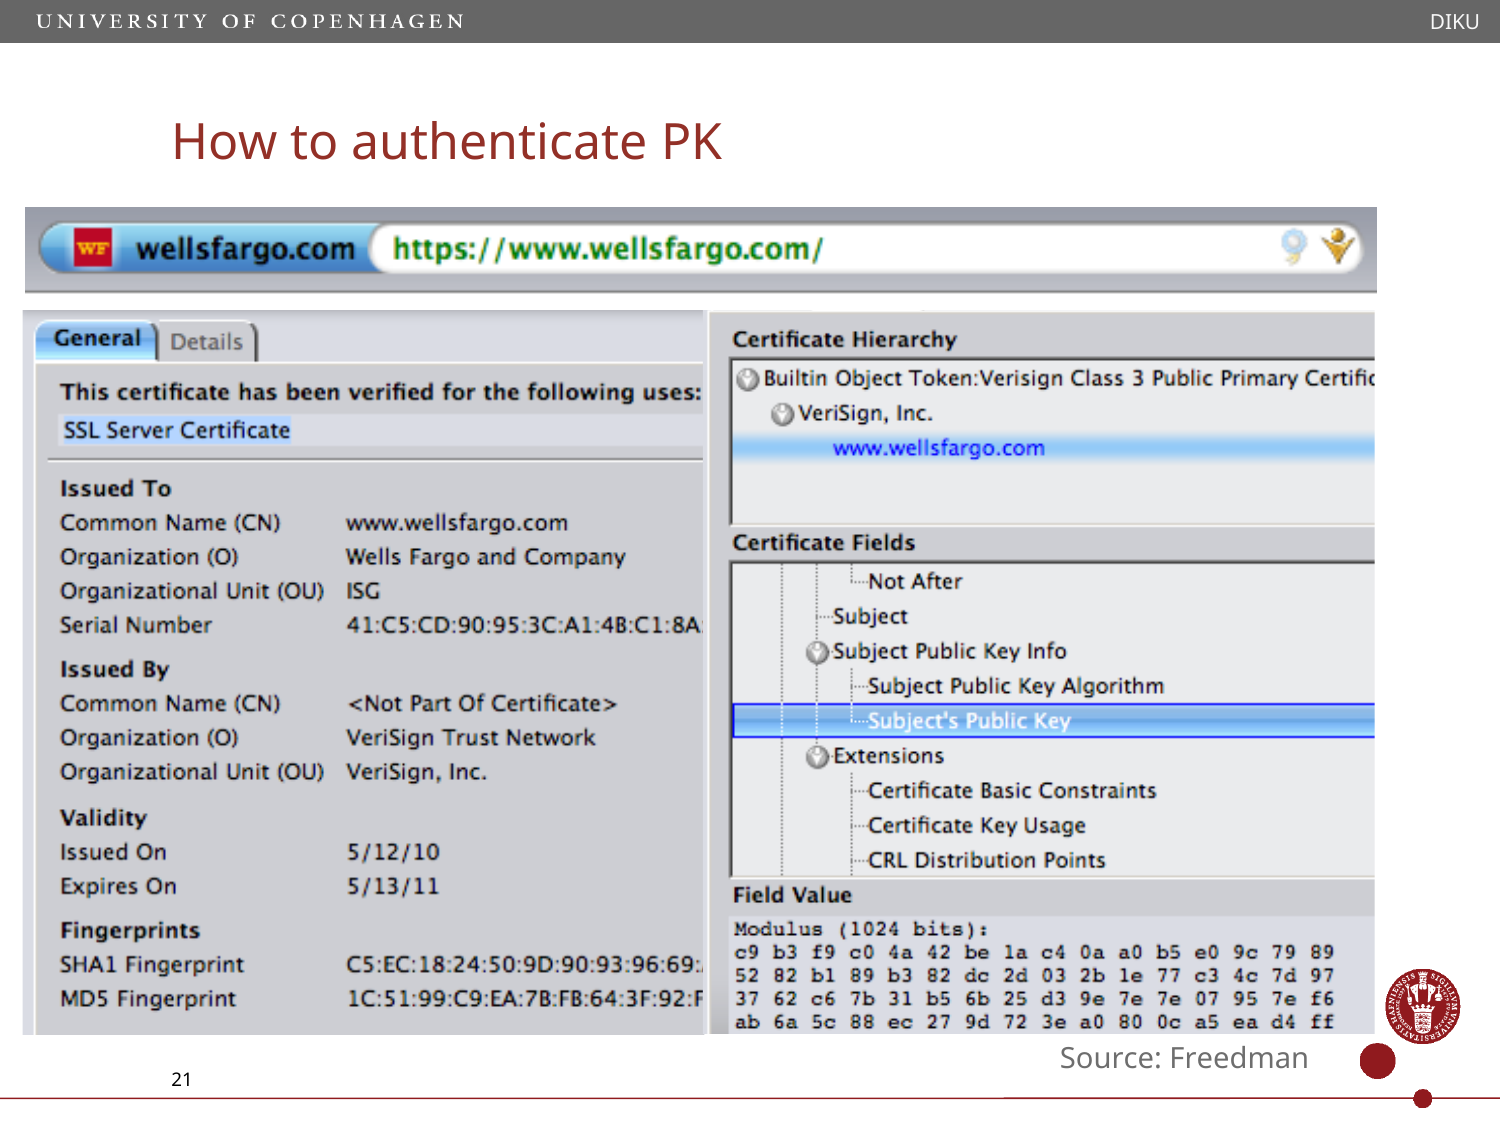

DIKU
How to authenticate PK
Source: Freedman